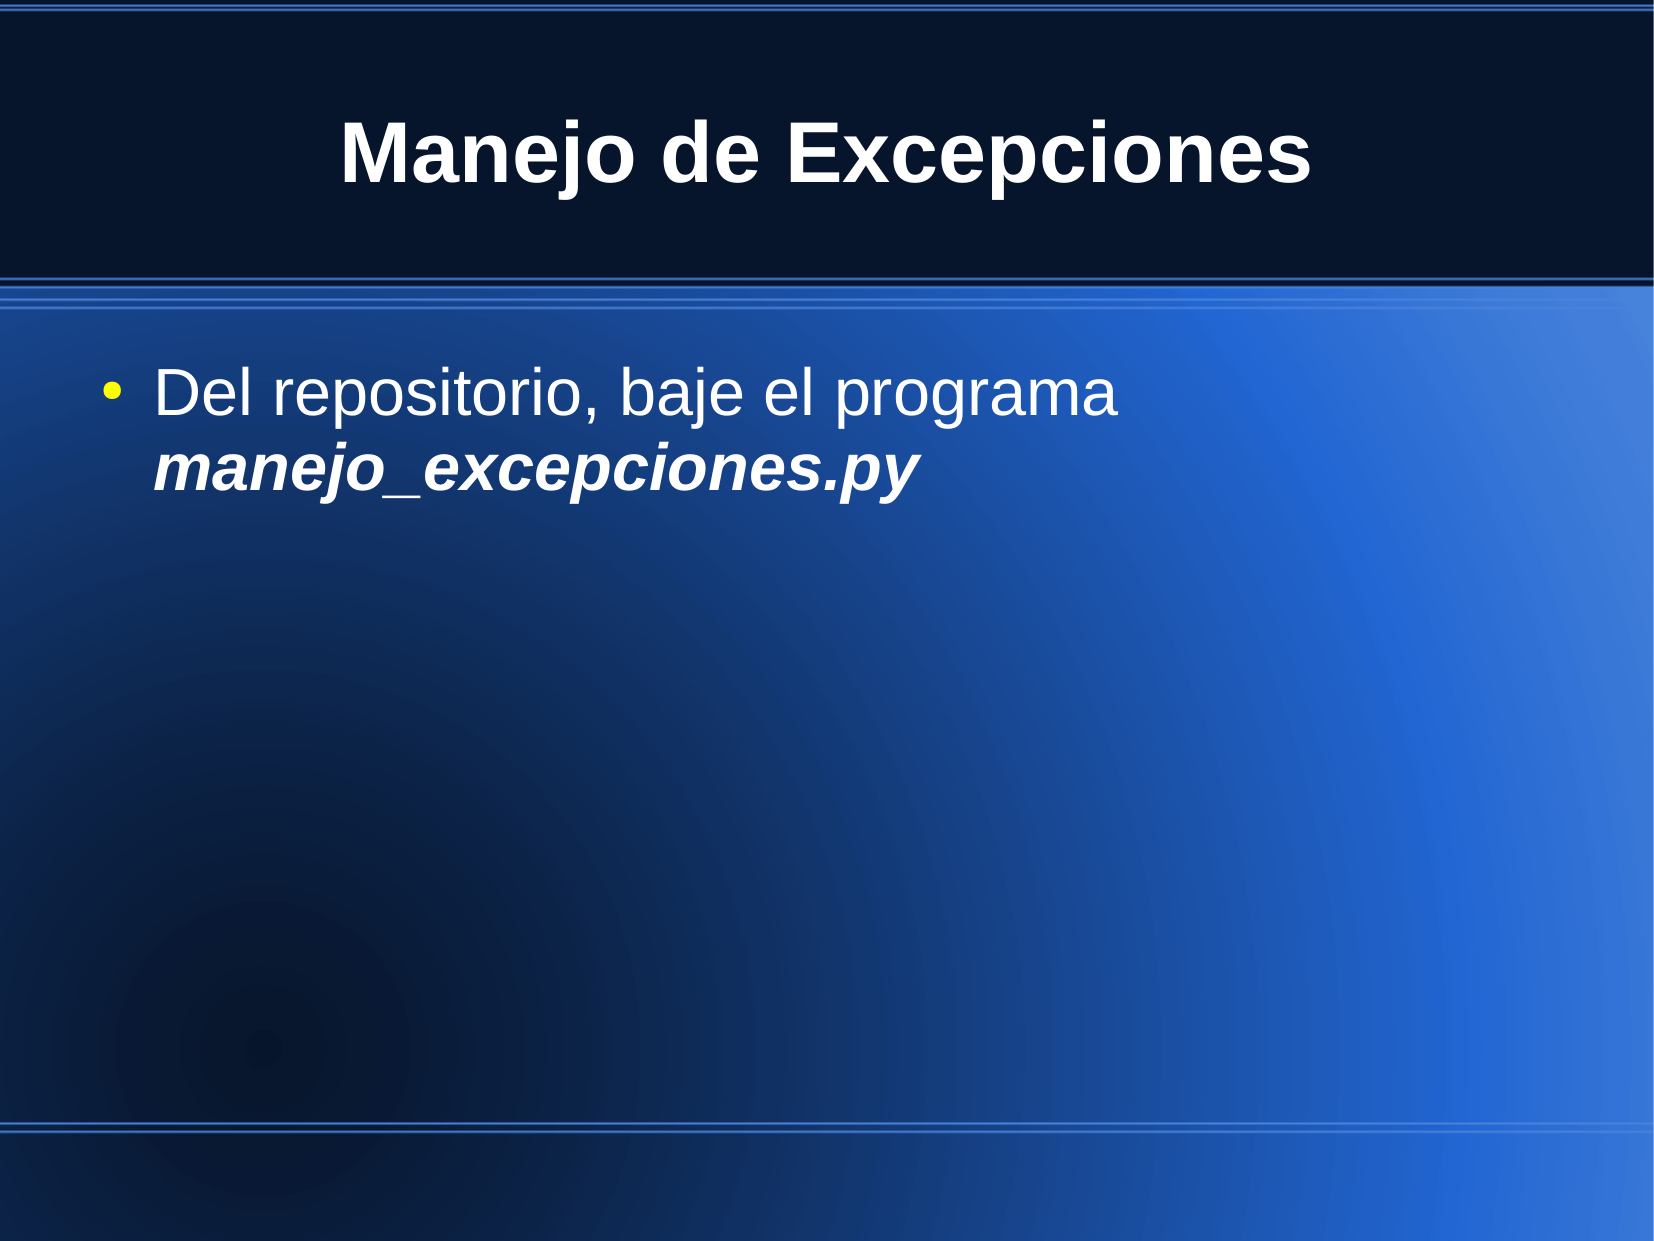

# Manejo de Excepciones
Del repositorio, baje el programa manejo_excepciones.py